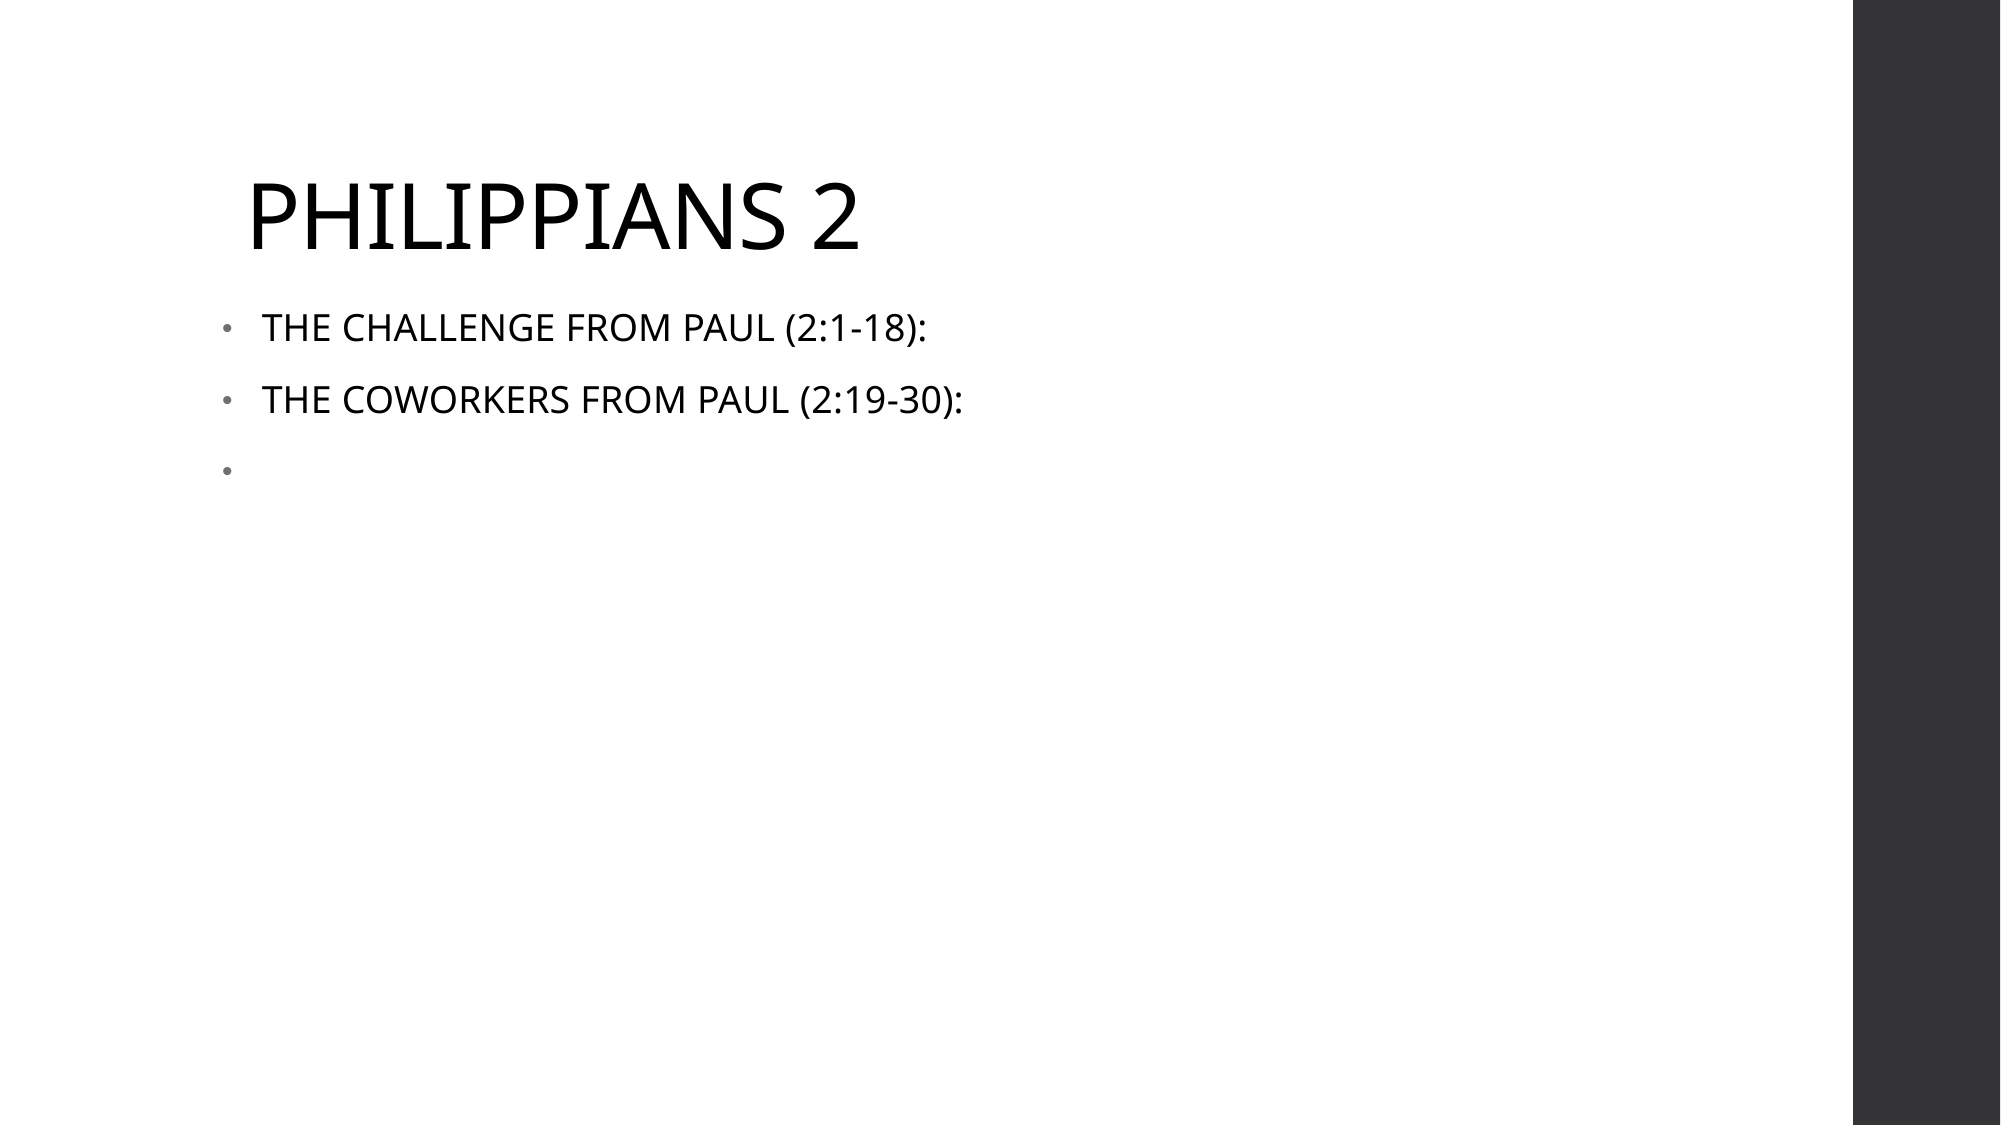

# PHILIPPIANS 2
 THE CHALLENGE FROM PAUL (2:1-18):
 THE COWORKERS FROM PAUL (2:19-30):